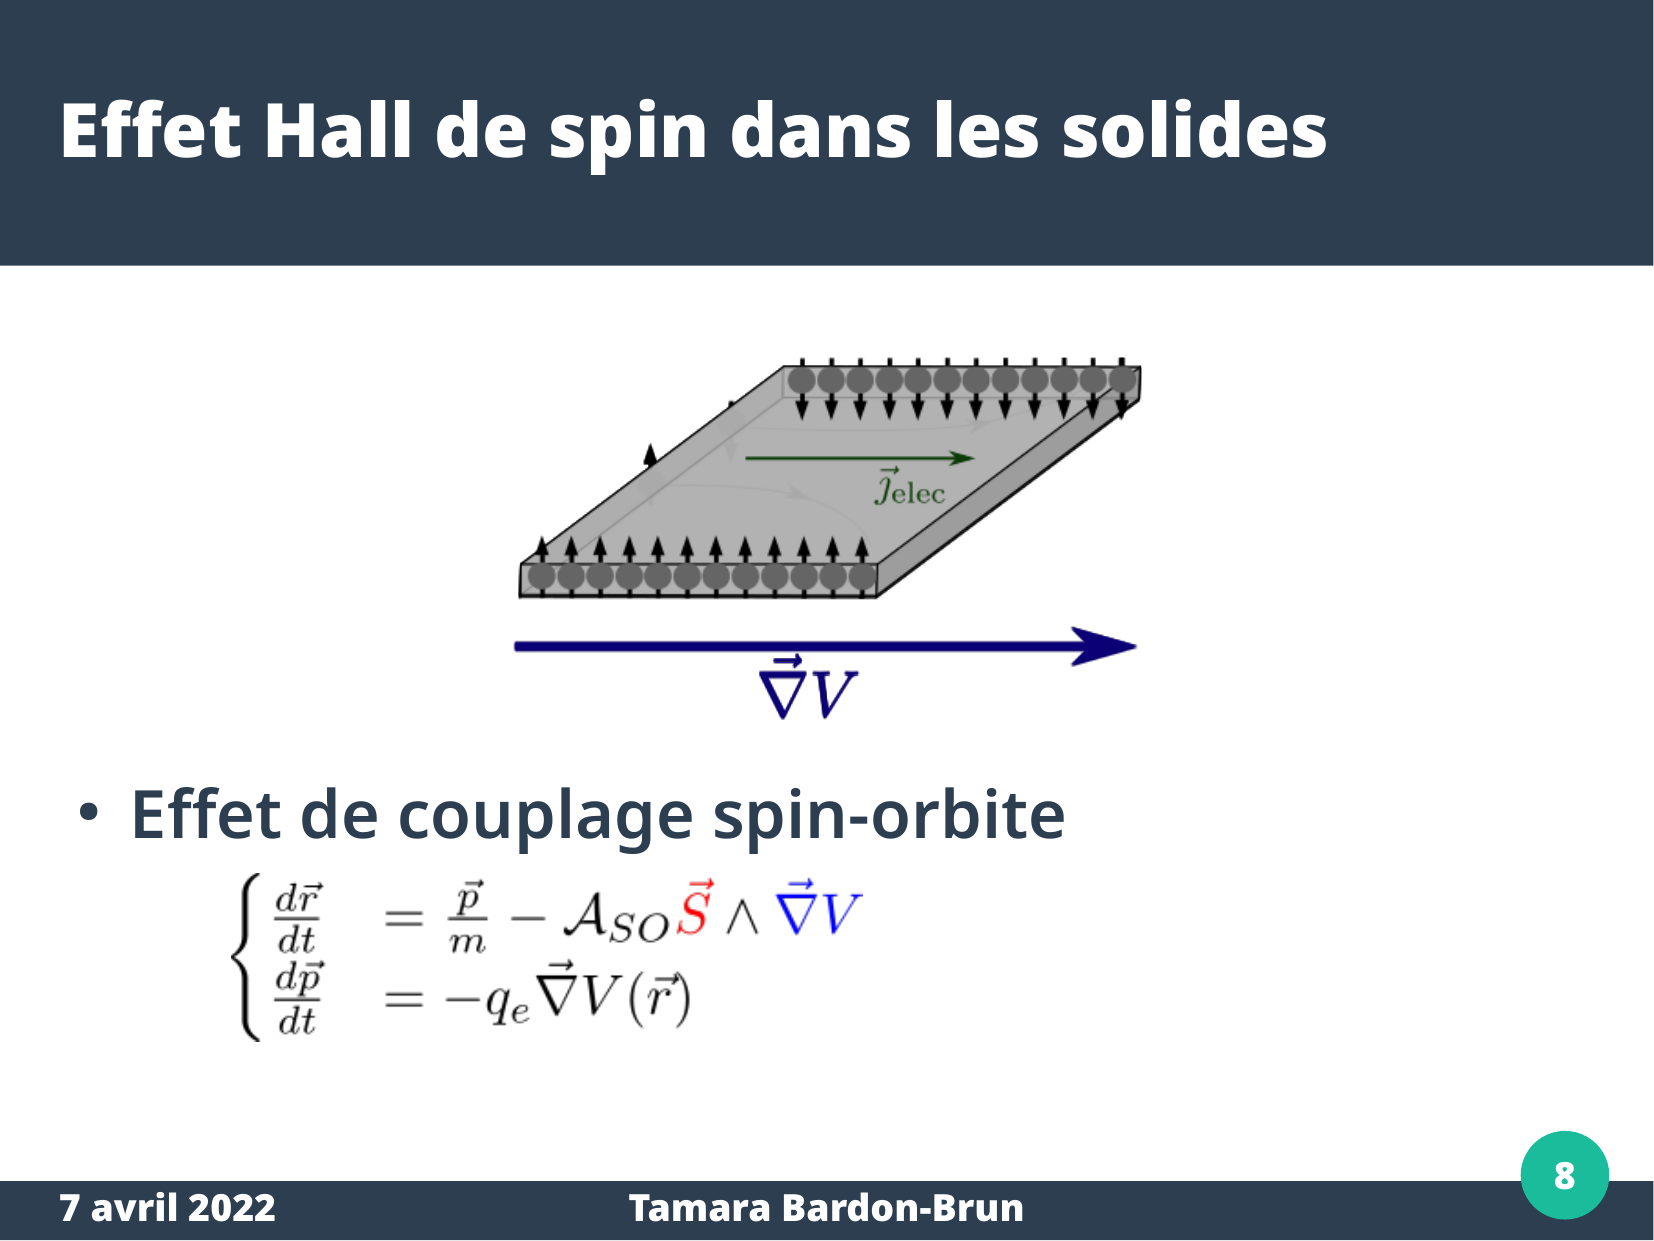

# Effet Hall de spin dans les solides
Effet de couplage spin-orbite
8
7 avril 2022
Tamara Bardon-Brun